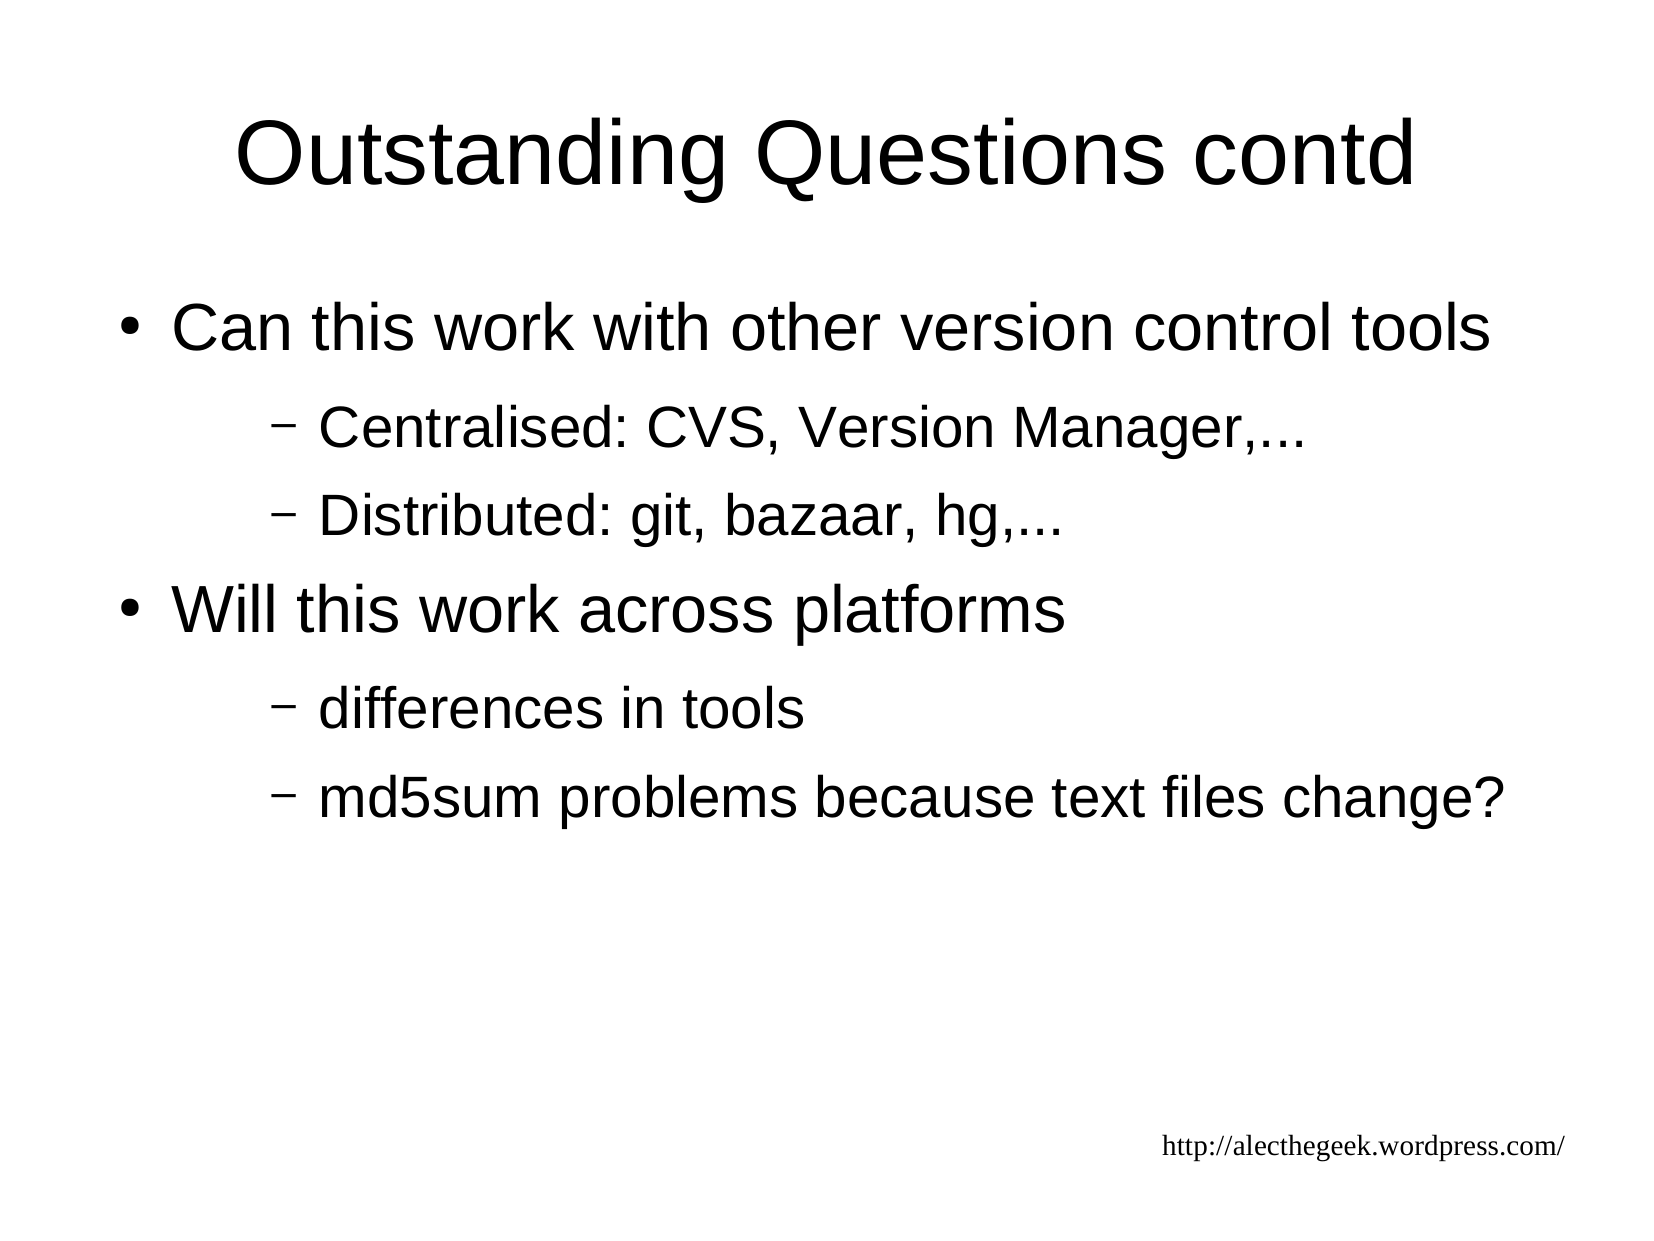

# Outstanding Questions contd
Can this work with other version control tools
Centralised: CVS, Version Manager,...
Distributed: git, bazaar, hg,...
Will this work across platforms
differences in tools
md5sum problems because text files change?
http://alecthegeek.wordpress.com/